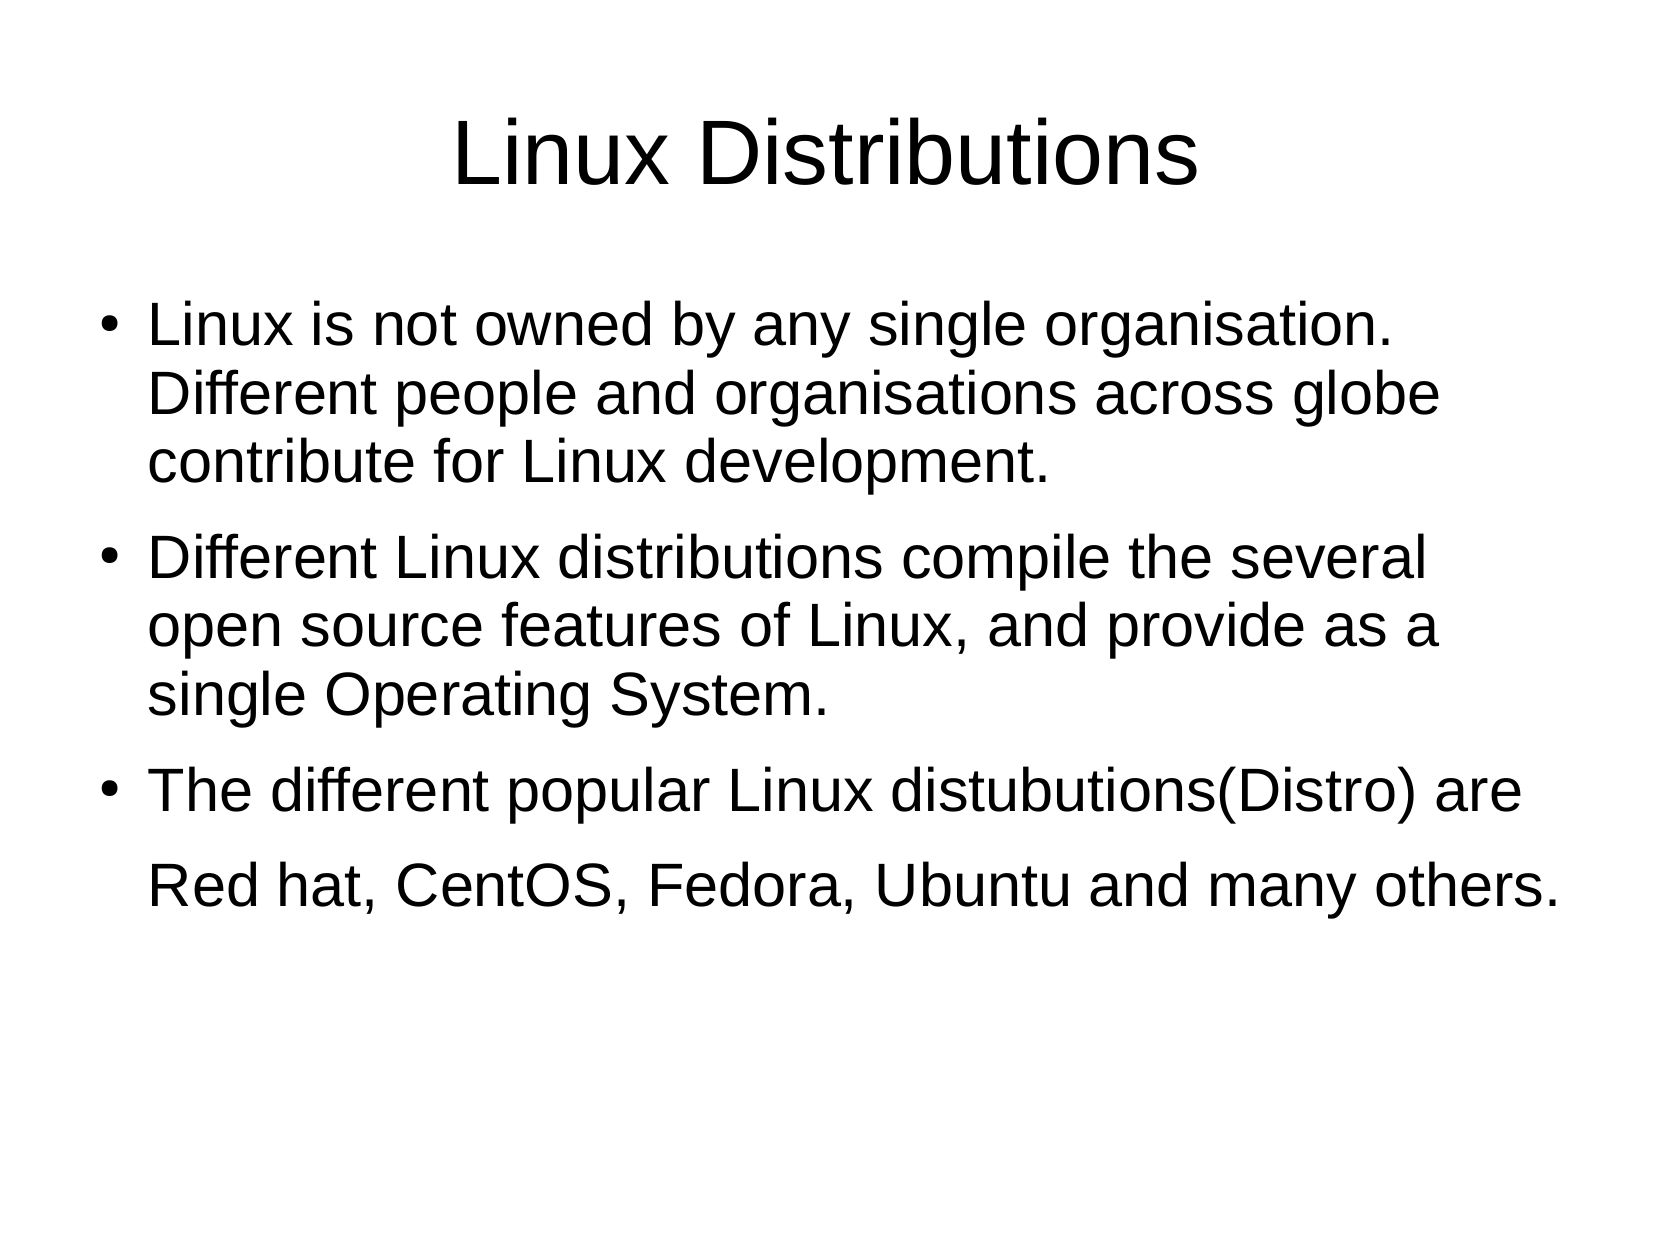

# Linux Distributions
Linux is not owned by any single organisation. Different people and organisations across globe contribute for Linux development.
Different Linux distributions compile the several open source features of Linux, and provide as a single Operating System.
The different popular Linux distubutions(Distro) are
Red hat, CentOS, Fedora, Ubuntu and many others.